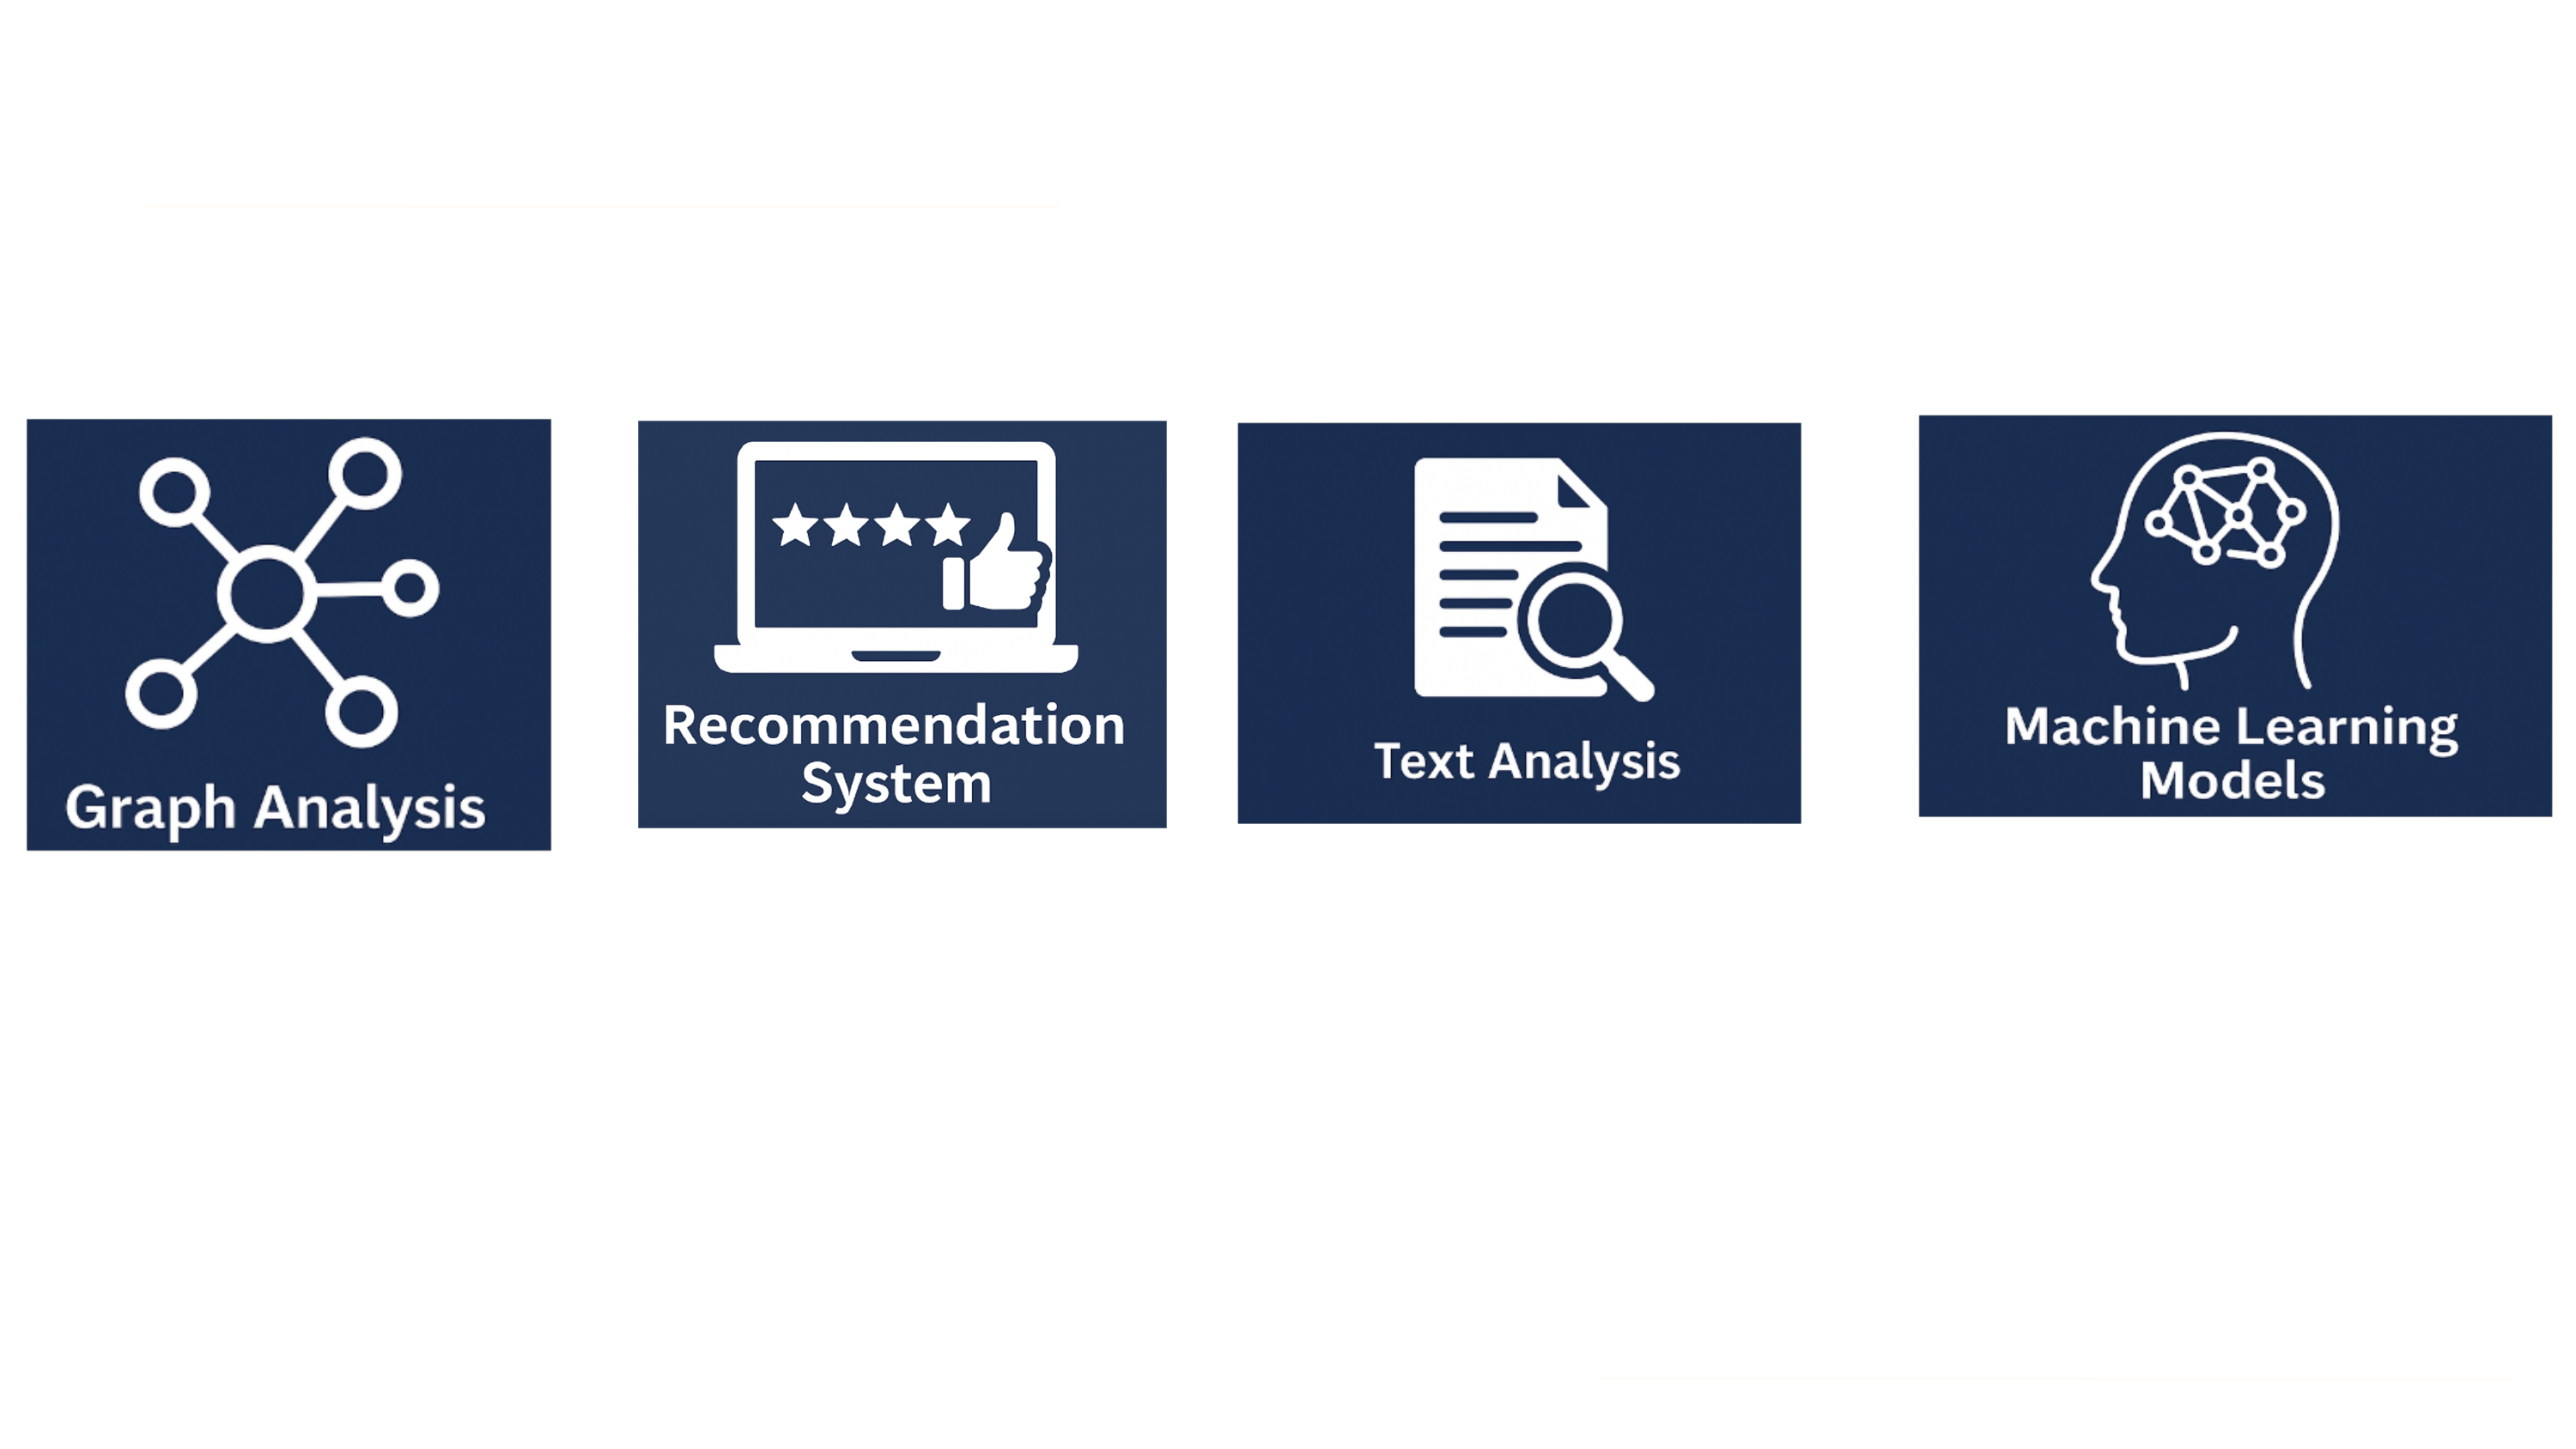

What We Used in Our Project
We built a system that suggests hotels to users using the graph analysis. For each hotel and customer, we generated ids. Those ids were used to identify a unique customer and which we recommended 10 different hotels.
We trained models to predict review sentiment or hotel satisfaction using structured features and text, improving our understanding of what influences guest ratings.
We analyzed positive and negative reviews by cleaning, tokenizing, and extracting features like word counts or sentiment, helping us understand what guests liked
or disliked.
We used graph-based techniques to explore relationships between reviewers and hotels (e.g., shared nationalities or common reviews), identifying patterns and influential nodes.